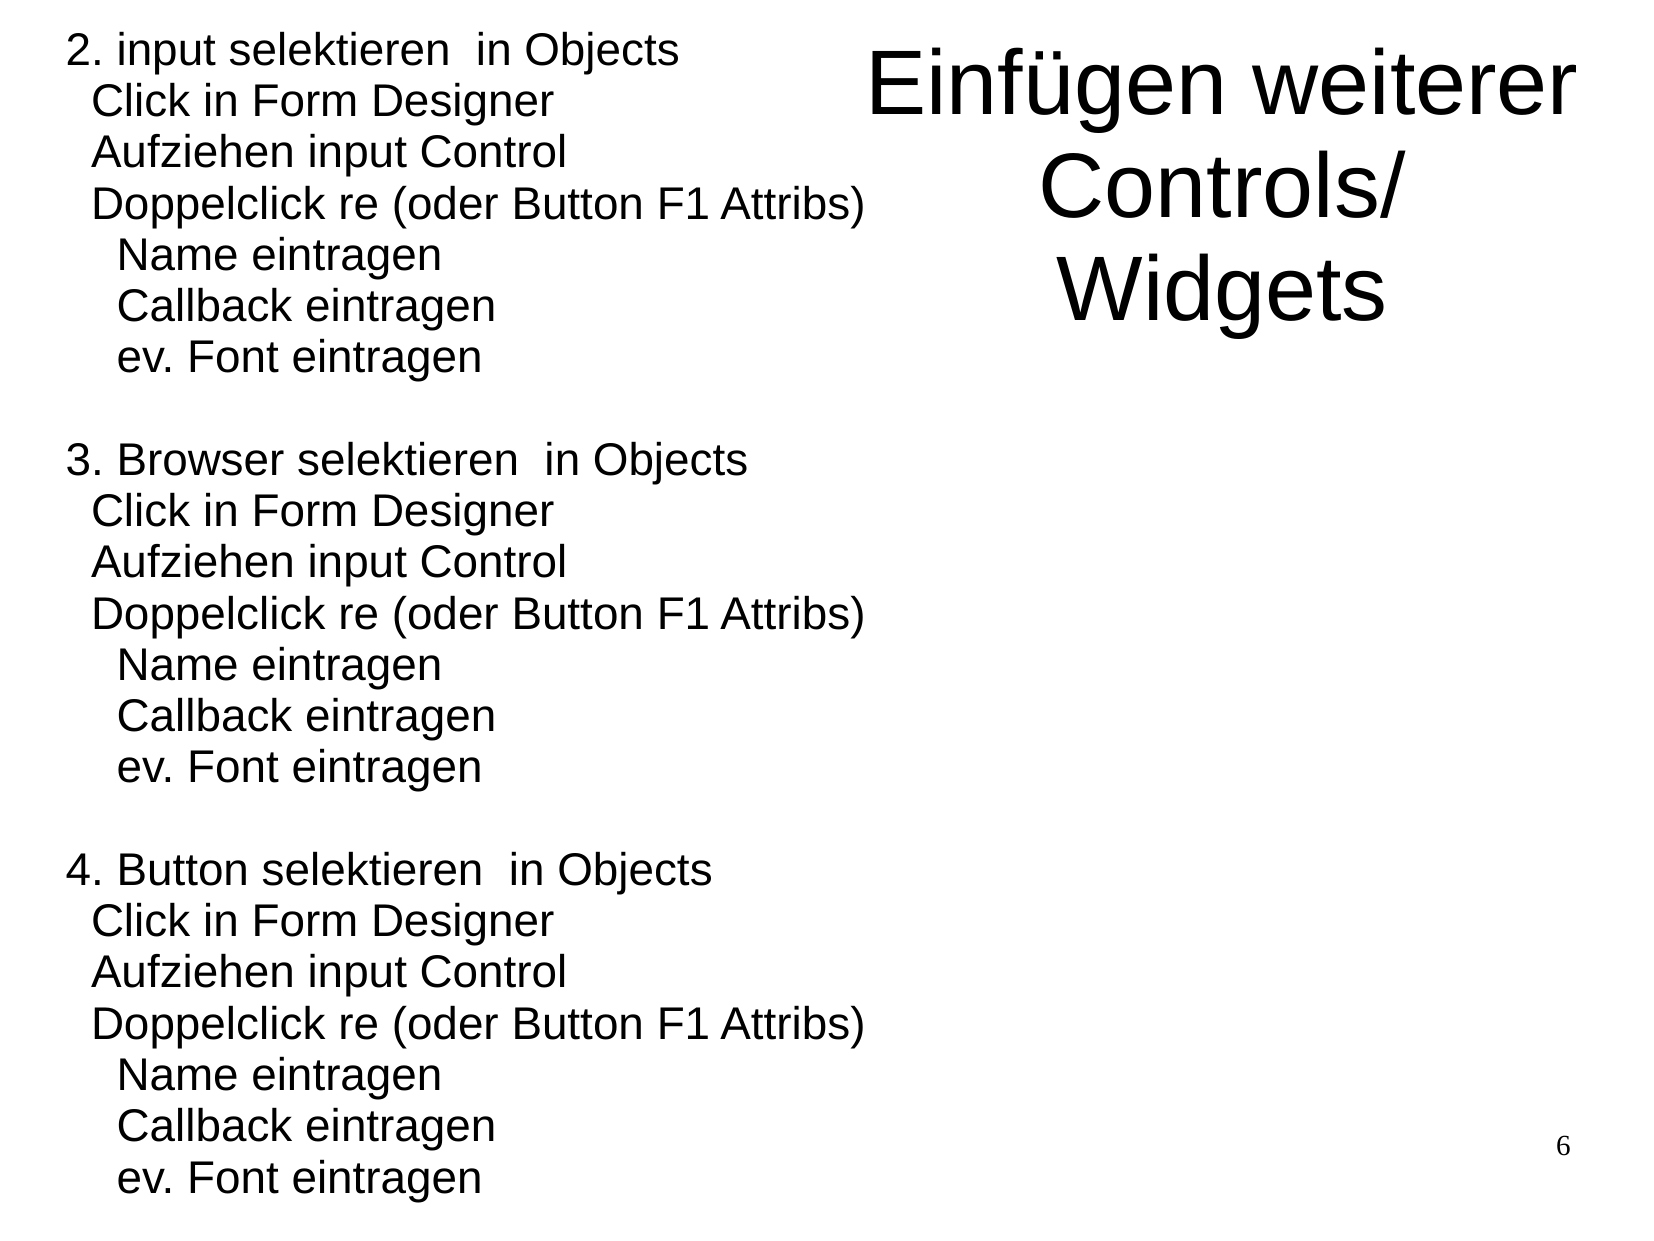

2. input selektieren in Objects
 Click in Form Designer
 Aufziehen input Control
 Doppelclick re (oder Button F1 Attribs)
 Name eintragen
 Callback eintragen
 ev. Font eintragen
3. Browser selektieren in Objects
 Click in Form Designer
 Aufziehen input Control
 Doppelclick re (oder Button F1 Attribs)
 Name eintragen
 Callback eintragen
 ev. Font eintragen
4. Button selektieren in Objects
 Click in Form Designer
 Aufziehen input Control
 Doppelclick re (oder Button F1 Attribs)
 Name eintragen
 Callback eintragen
 ev. Font eintragen
# Einfügen weiterer Controls/ Widgets
6